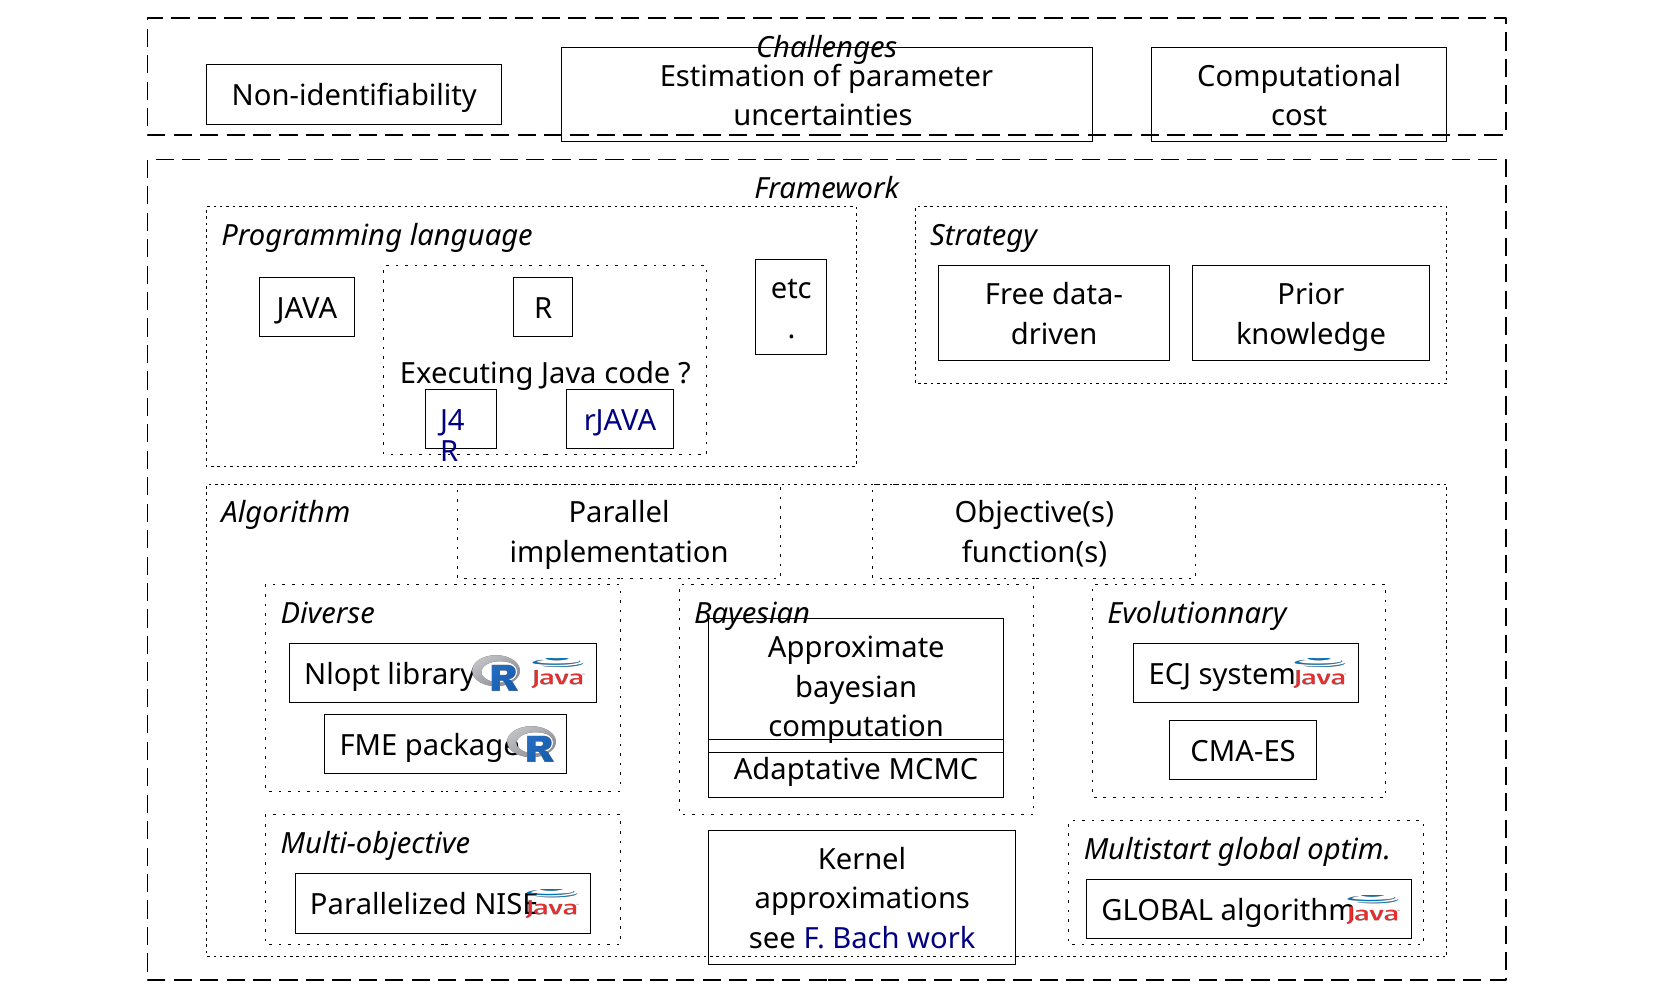

Challenges
Estimation of parameter uncertainties
Computational cost
Non-identifiability
Framework
Programming language
Strategy
etc.
Executing Java code ?
Free data-driven
Prior knowledge
JAVA
R
J4R
rJAVA
Parallel implementation
Objective(s) function(s)
Algorithm
Diverse
Bayesian
Evolutionnary
Approximate bayesian computation
Nlopt library
ECJ system
FME package
CMA-ES
Adaptative MCMC
Multi-objective
Multistart global optim.
Kernel approximations
see F. Bach work
Parallelized NISE
GLOBAL algorithm